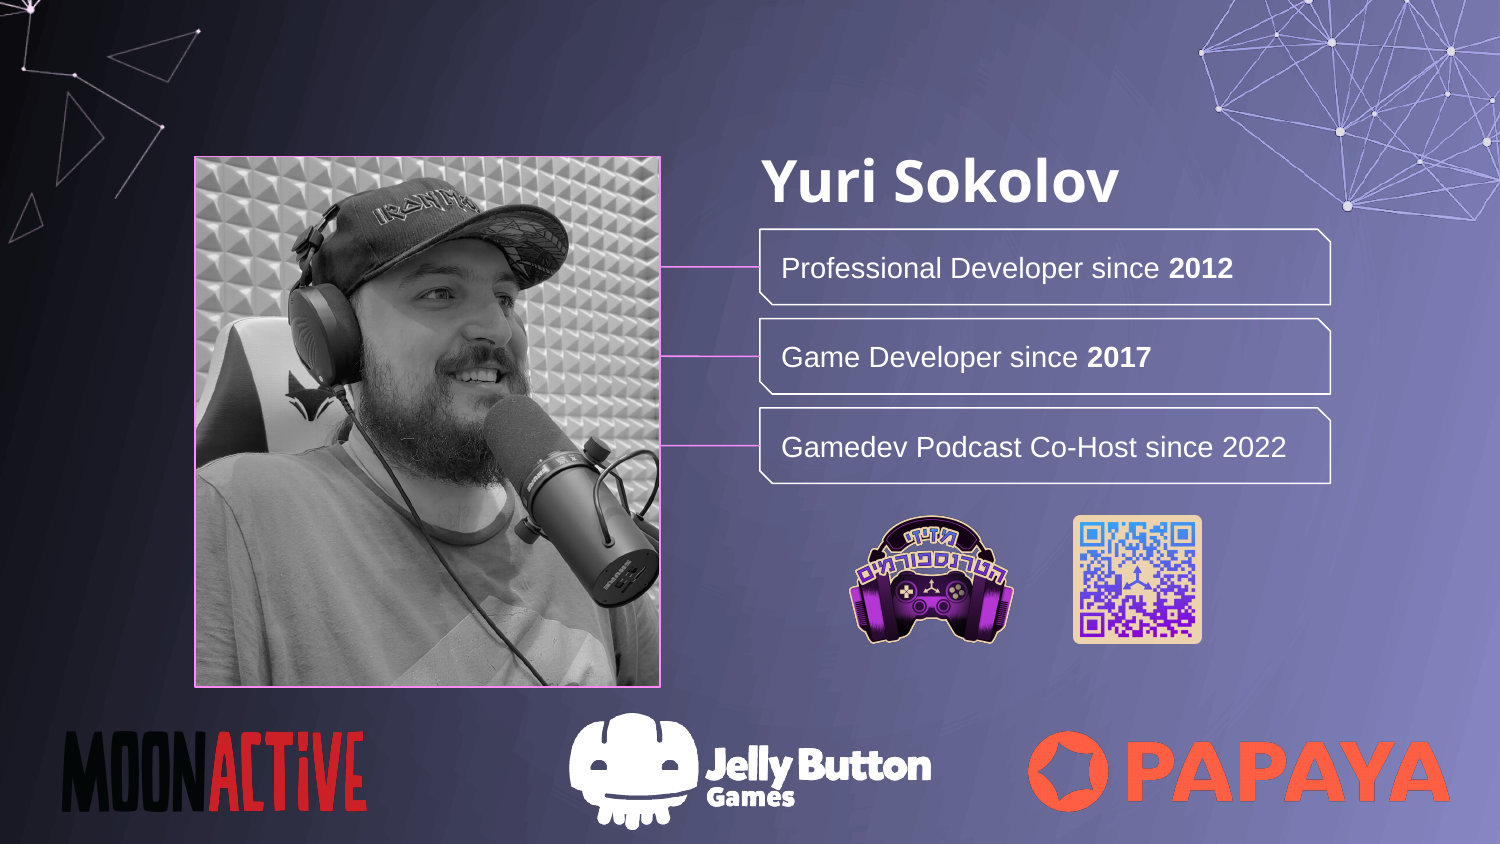

# Yuri Sokolov
Professional Developer since 2012
Game Developer since 2017
Gamedev Podcast Co-Host since 2022